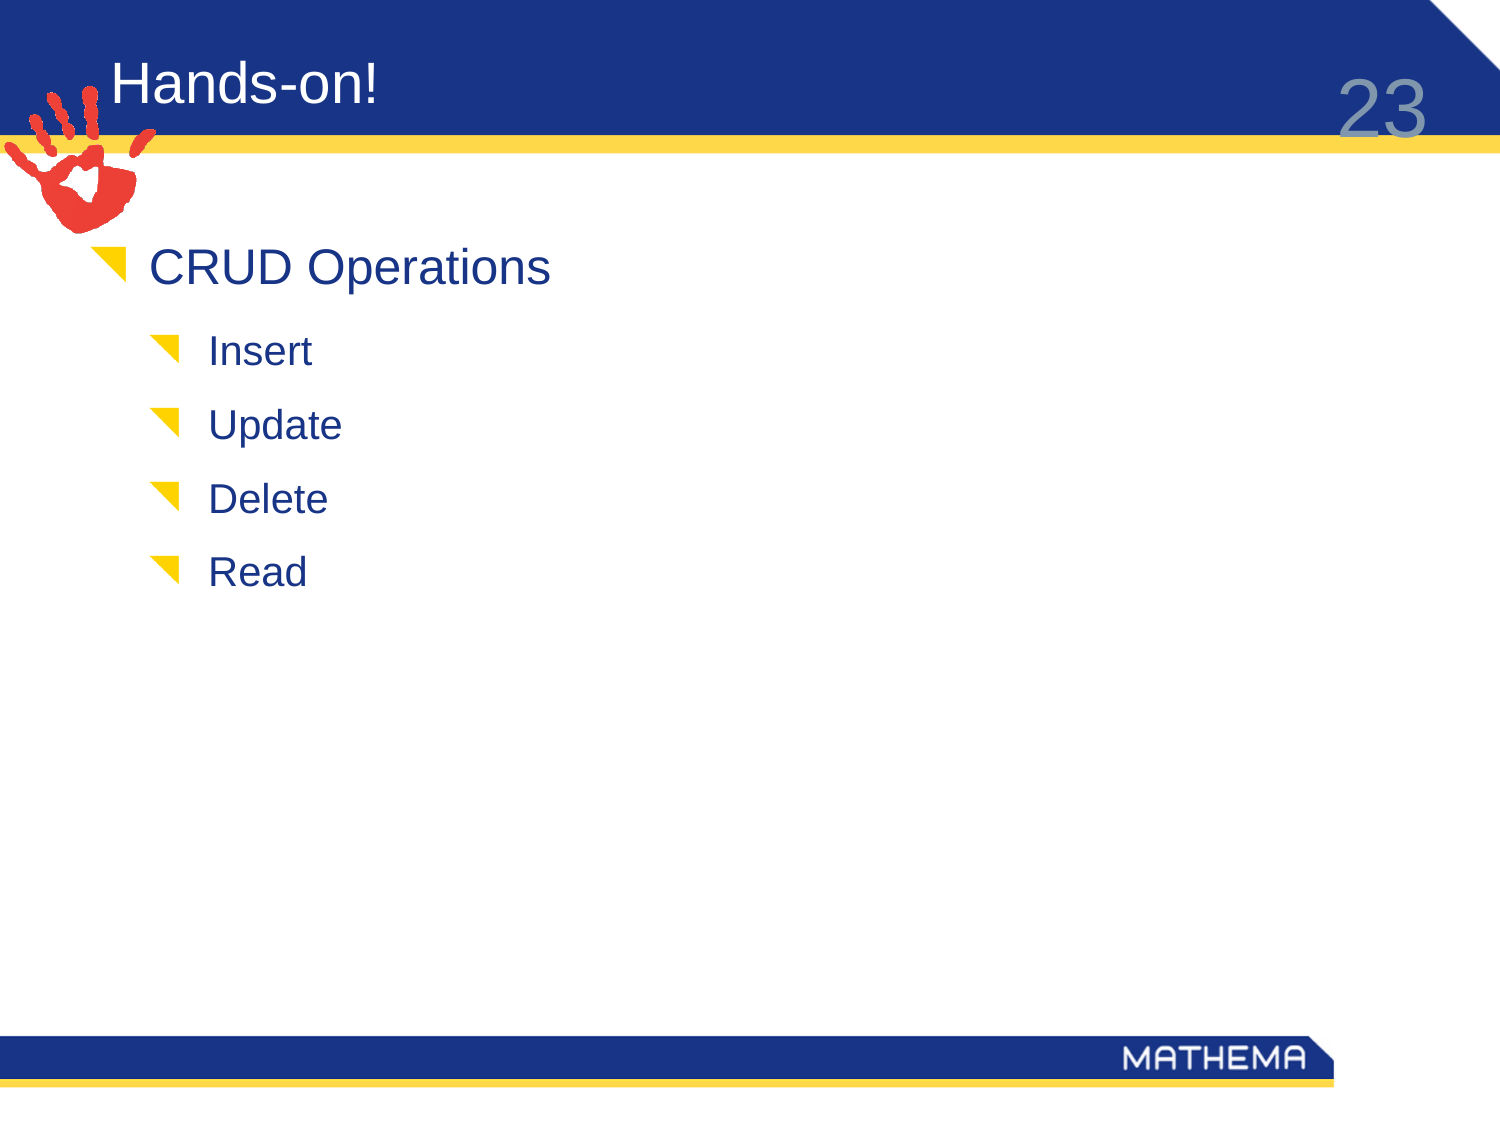

# Hands-on!
23
CRUD Operations
Insert
Update
Delete
Read